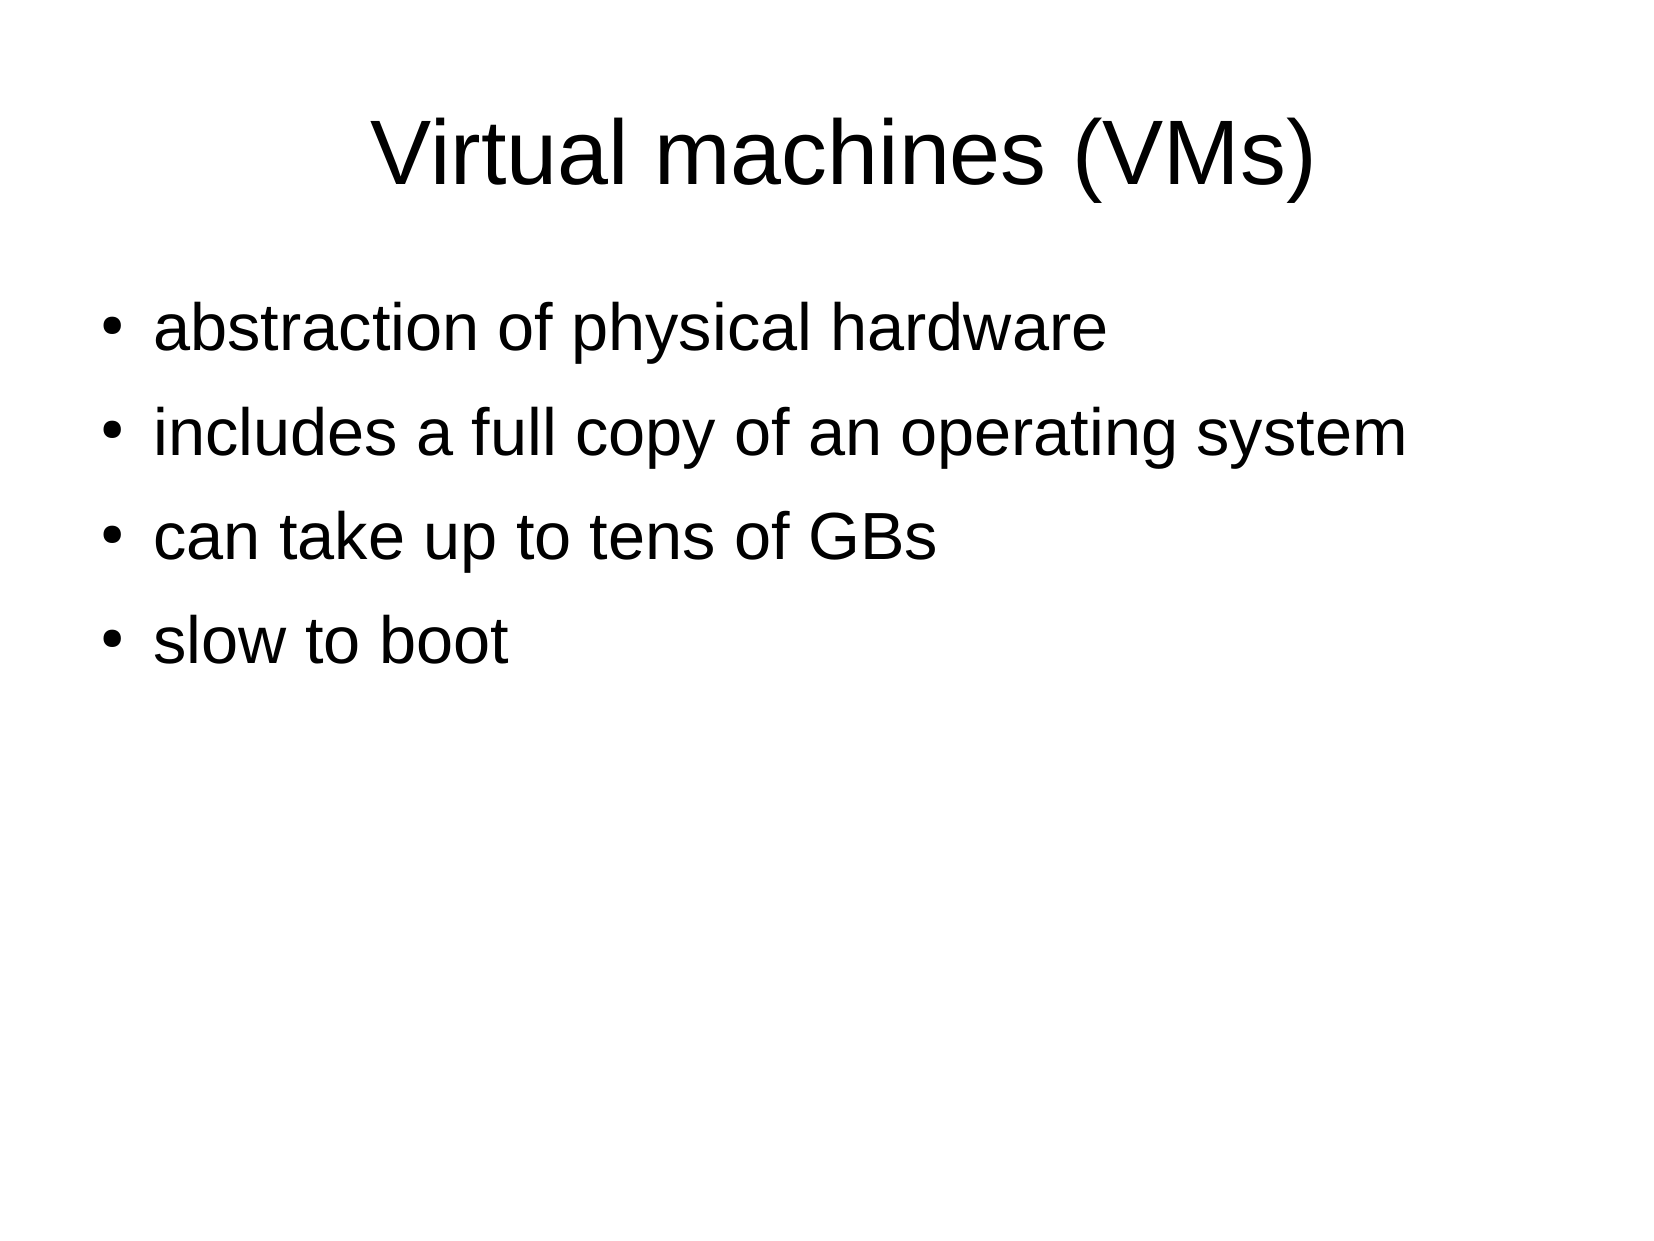

# Virtual machines (VMs)
abstraction of physical hardware
includes a full copy of an operating system
can take up to tens of GBs
slow to boot